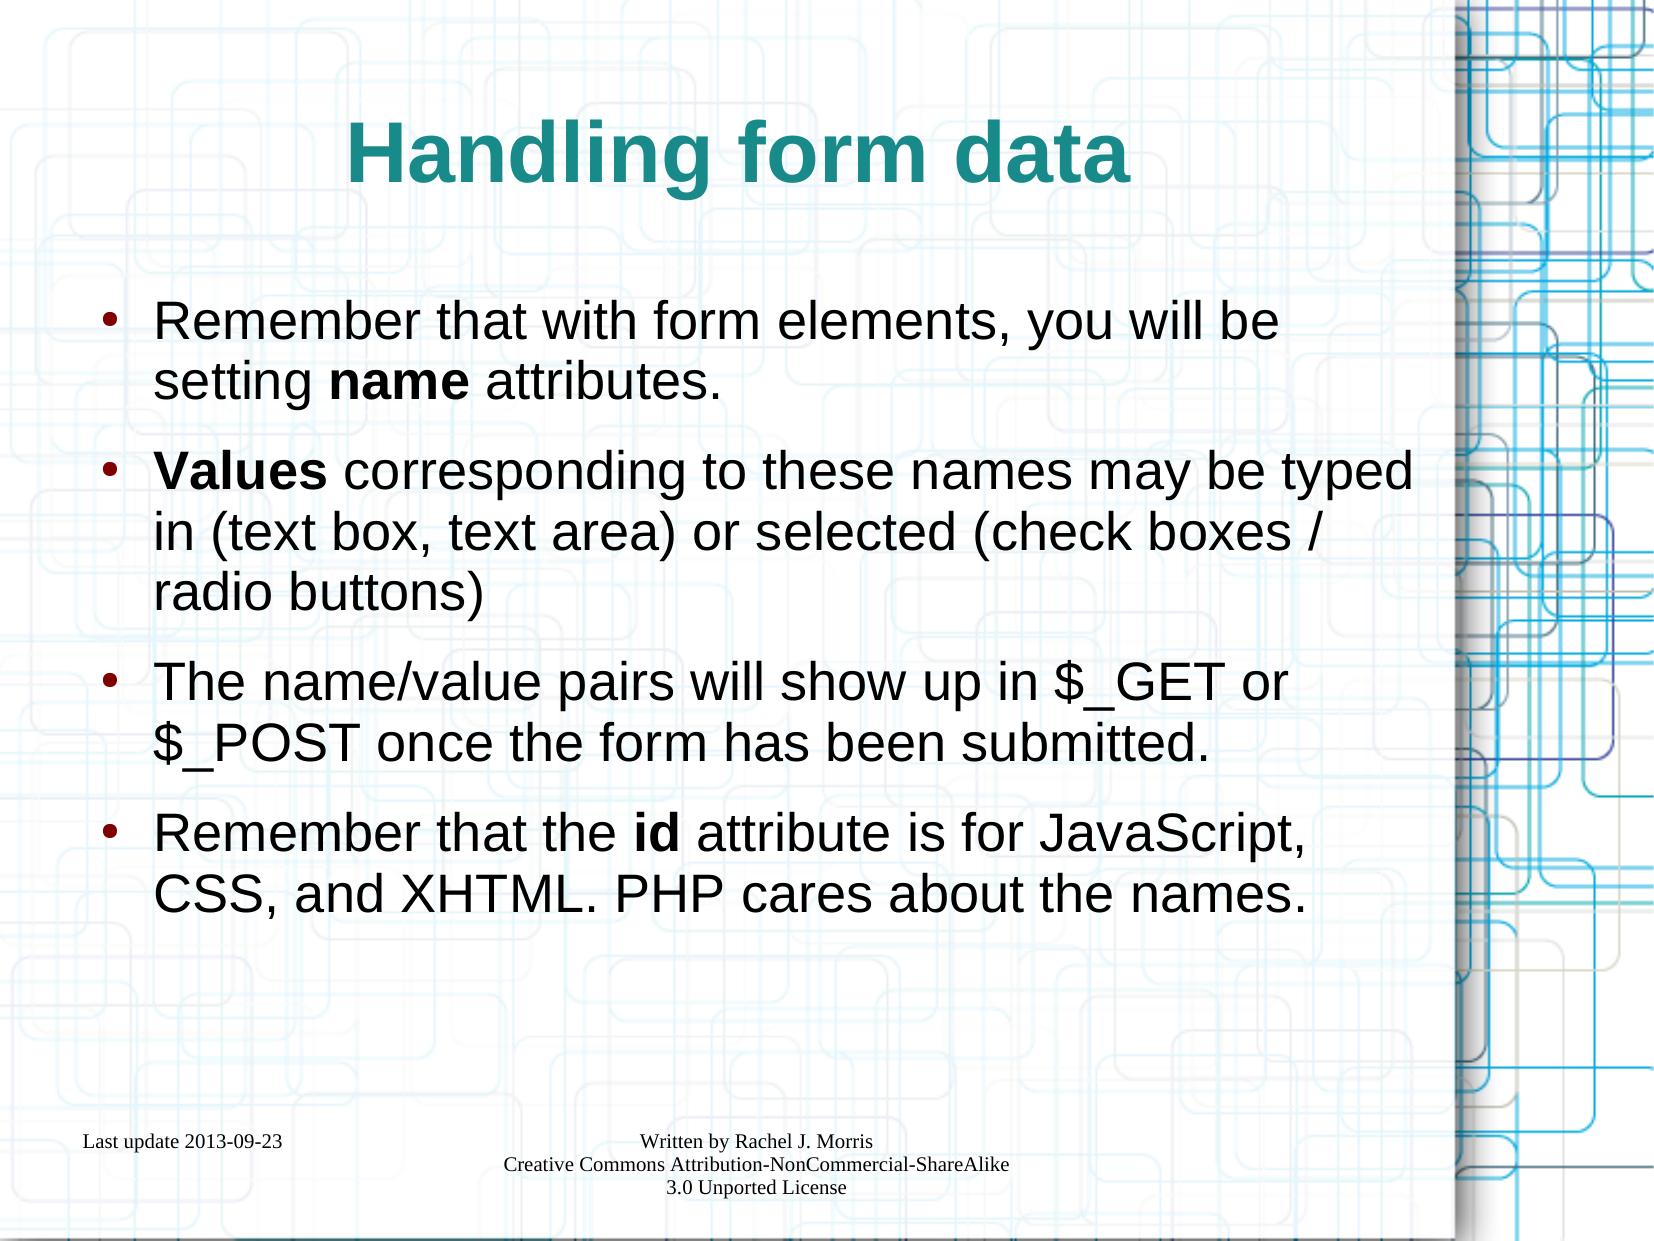

# Handling form data
Remember that with form elements, you will be setting name attributes.
Values corresponding to these names may be typed in (text box, text area) or selected (check boxes / radio buttons)
The name/value pairs will show up in $_GET or $_POST once the form has been submitted.
Remember that the id attribute is for JavaScript, CSS, and XHTML. PHP cares about the names.